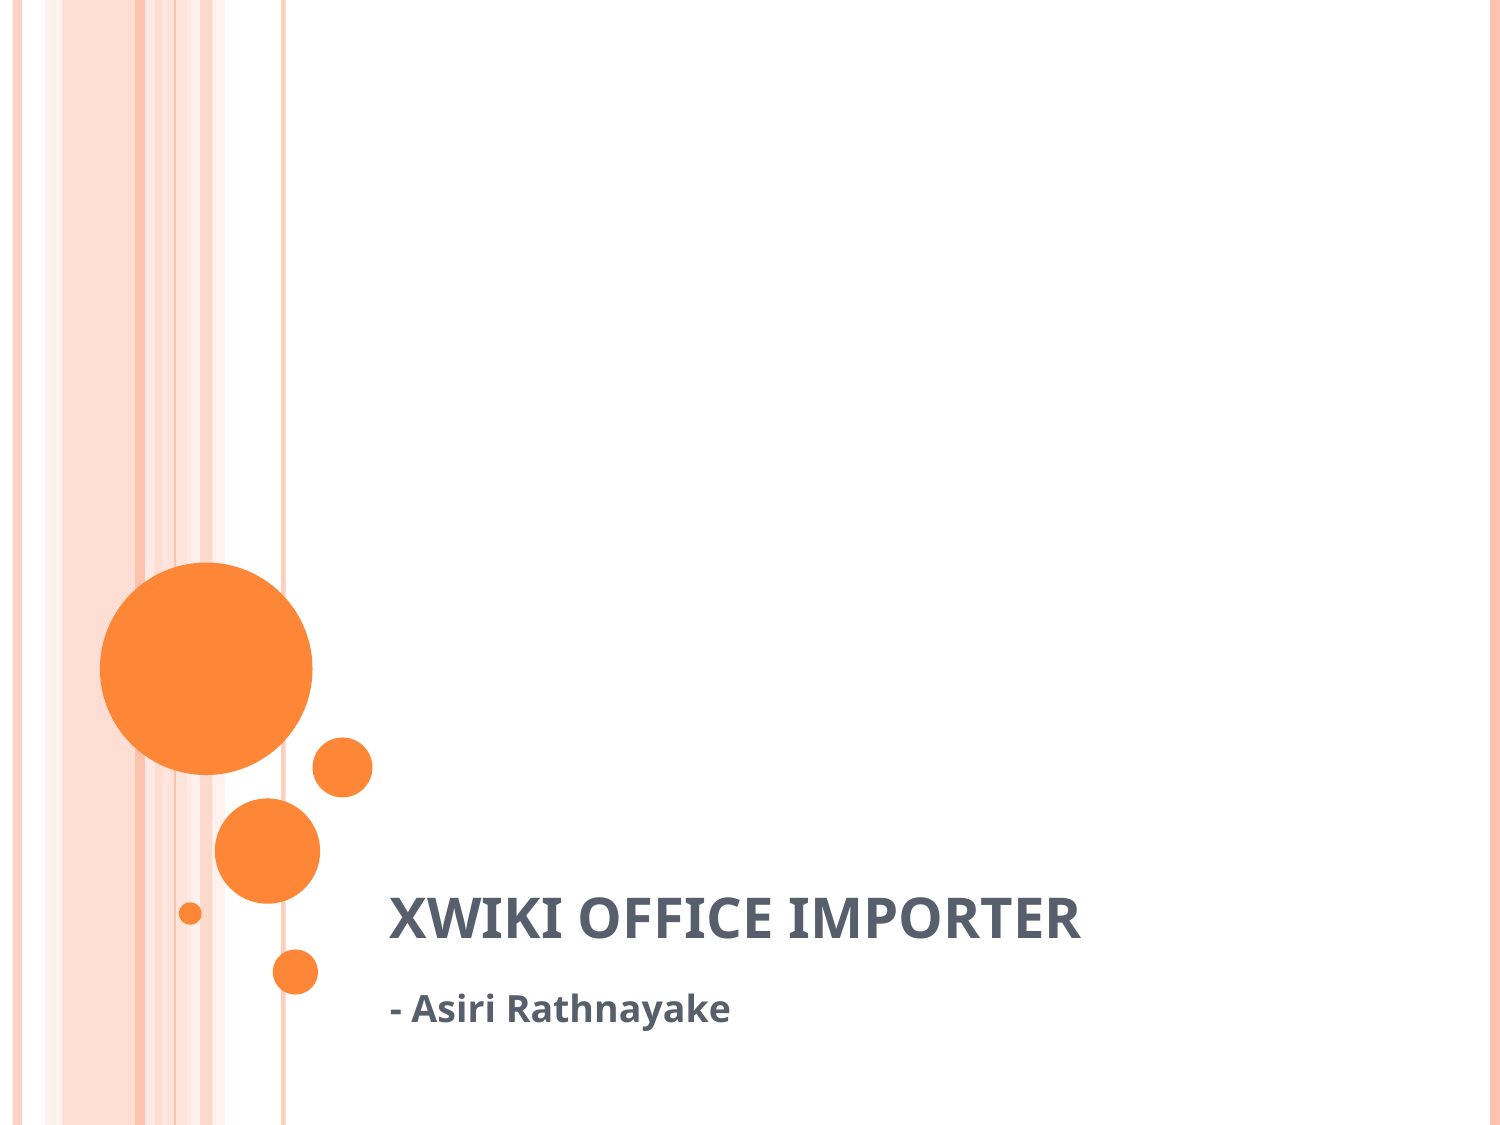

# XWIKI OFFICE IMPORTER
- Asiri Rathnayake